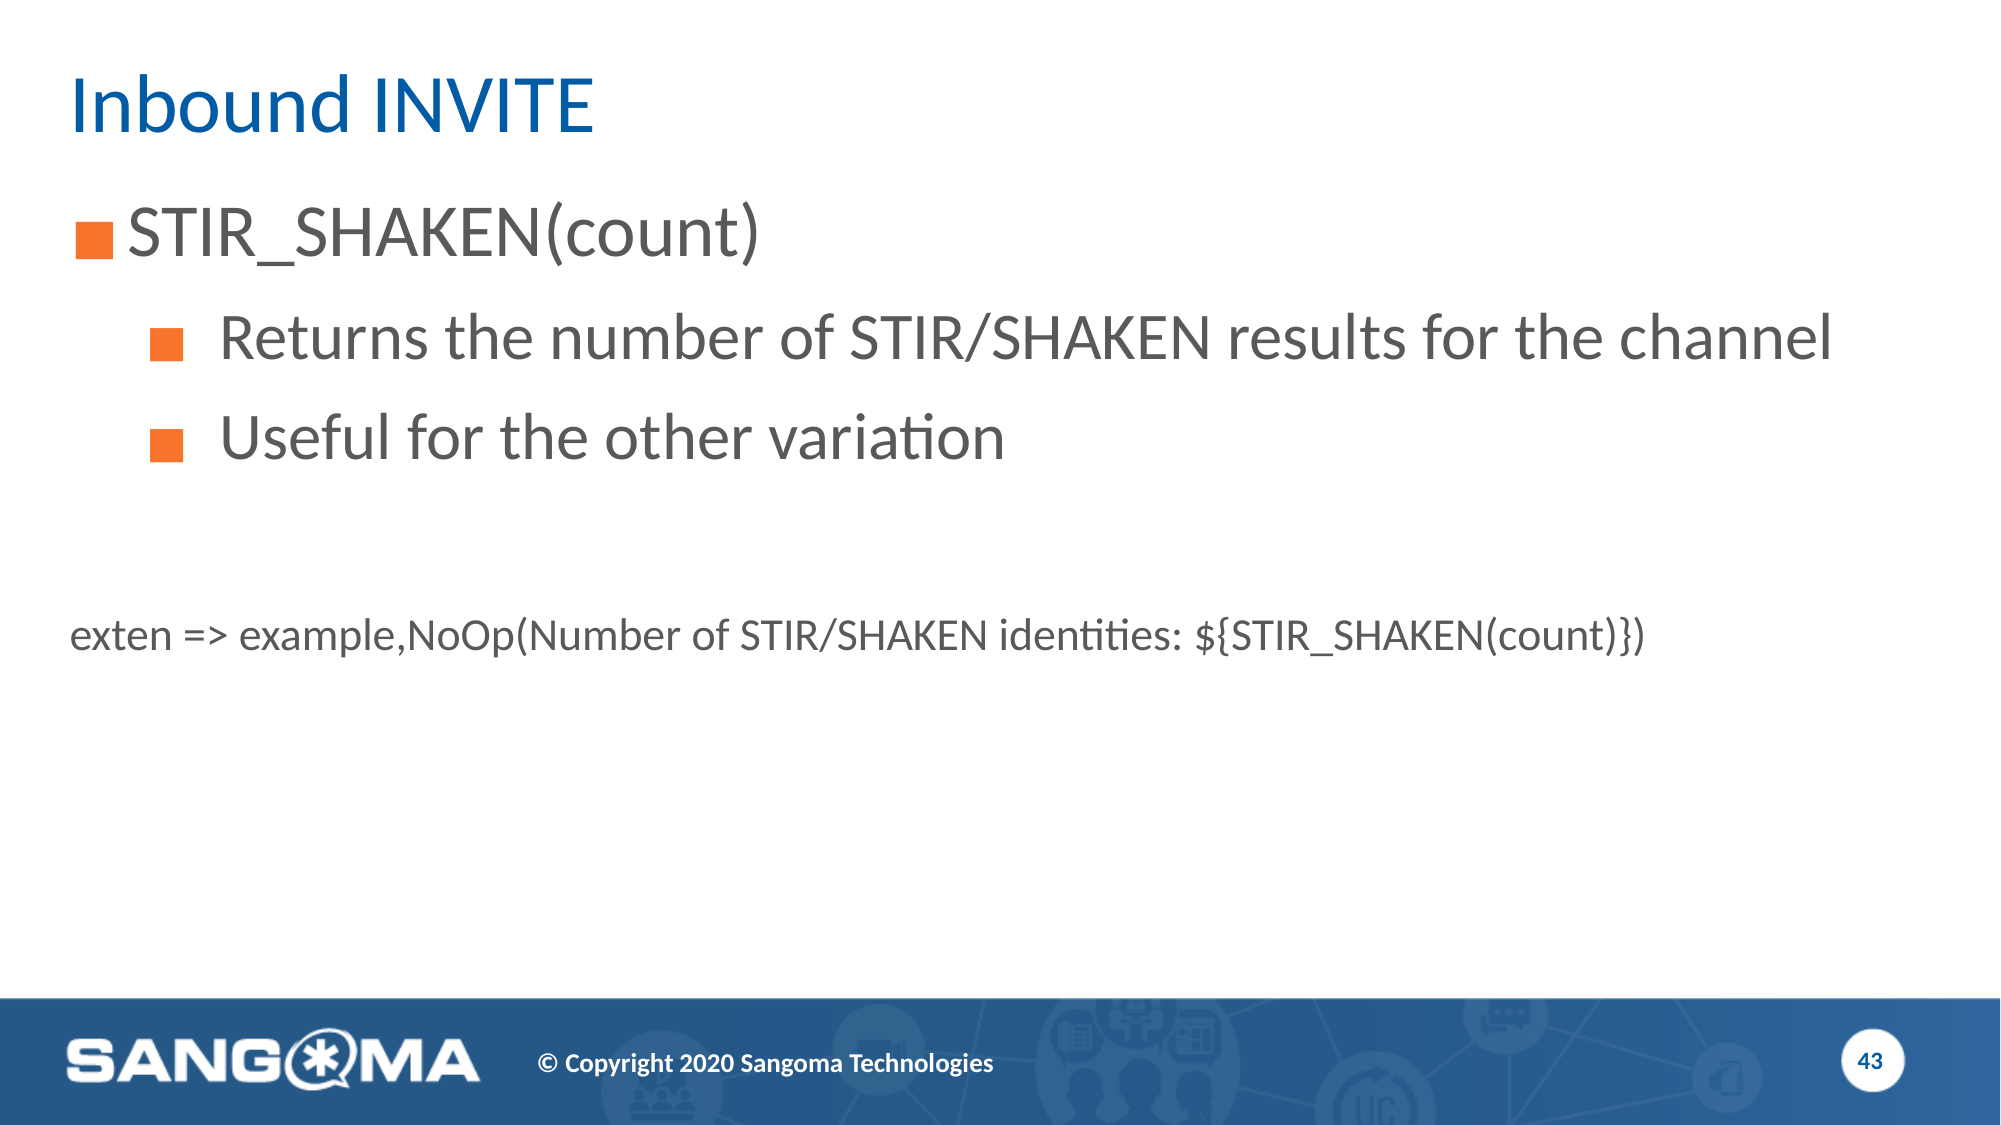

# Inbound INVITE
STIR_SHAKEN(count)
Returns the number of STIR/SHAKEN results for the channel
Useful for the other variation
exten => example,NoOp(Number of STIR/SHAKEN identities: ${STIR_SHAKEN(count)})